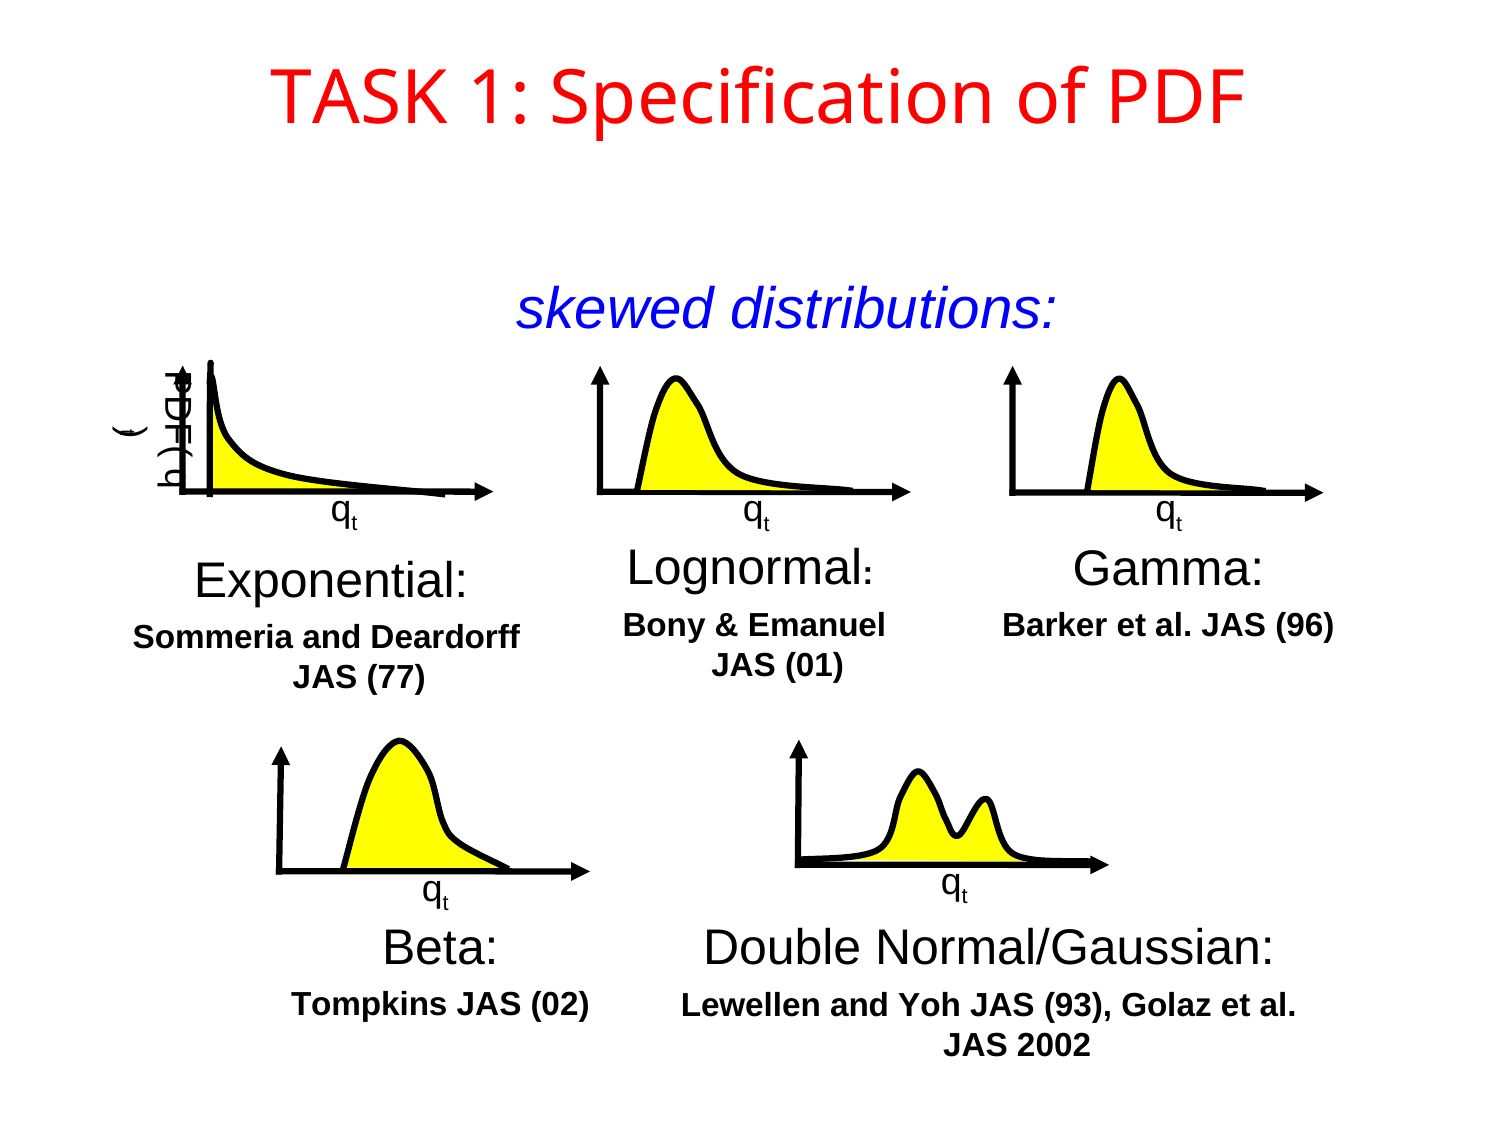

# TASK 1: Specification of PDF
skewed distributions:
PDF( qt)‏
 qt
Exponential:
Sommeria and Deardorff JAS (77)‏
qt
Lognormal:
 Bony & Emanuel JAS (01)‏
qt
Gamma:
Barker et al. JAS (96)‏
qt
qt
Beta:
Tompkins JAS (02)‏
Double Normal/Gaussian:
Lewellen and Yoh JAS (93), Golaz et al. JAS 2002